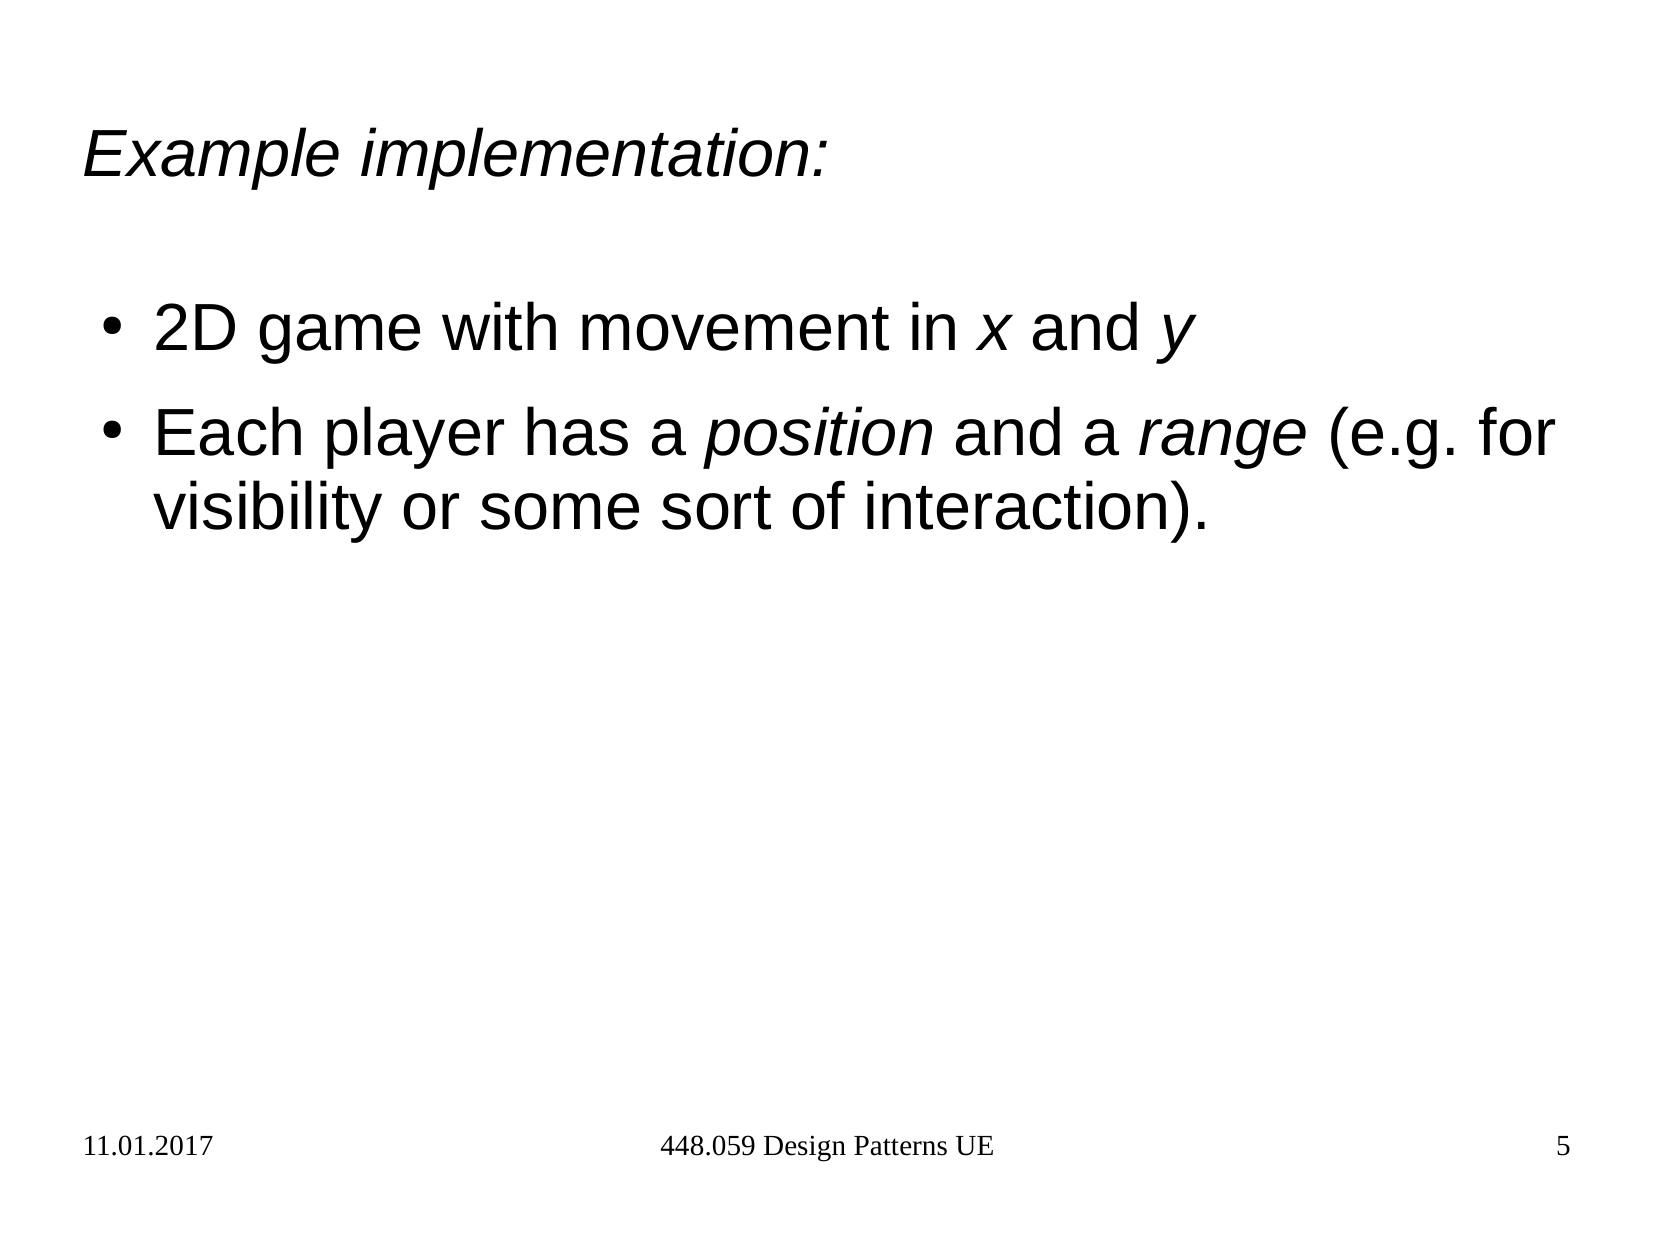

# Example implementation:
2D game with movement in x and y
Each player has a position and a range (e.g. for visibility or some sort of interaction).
5